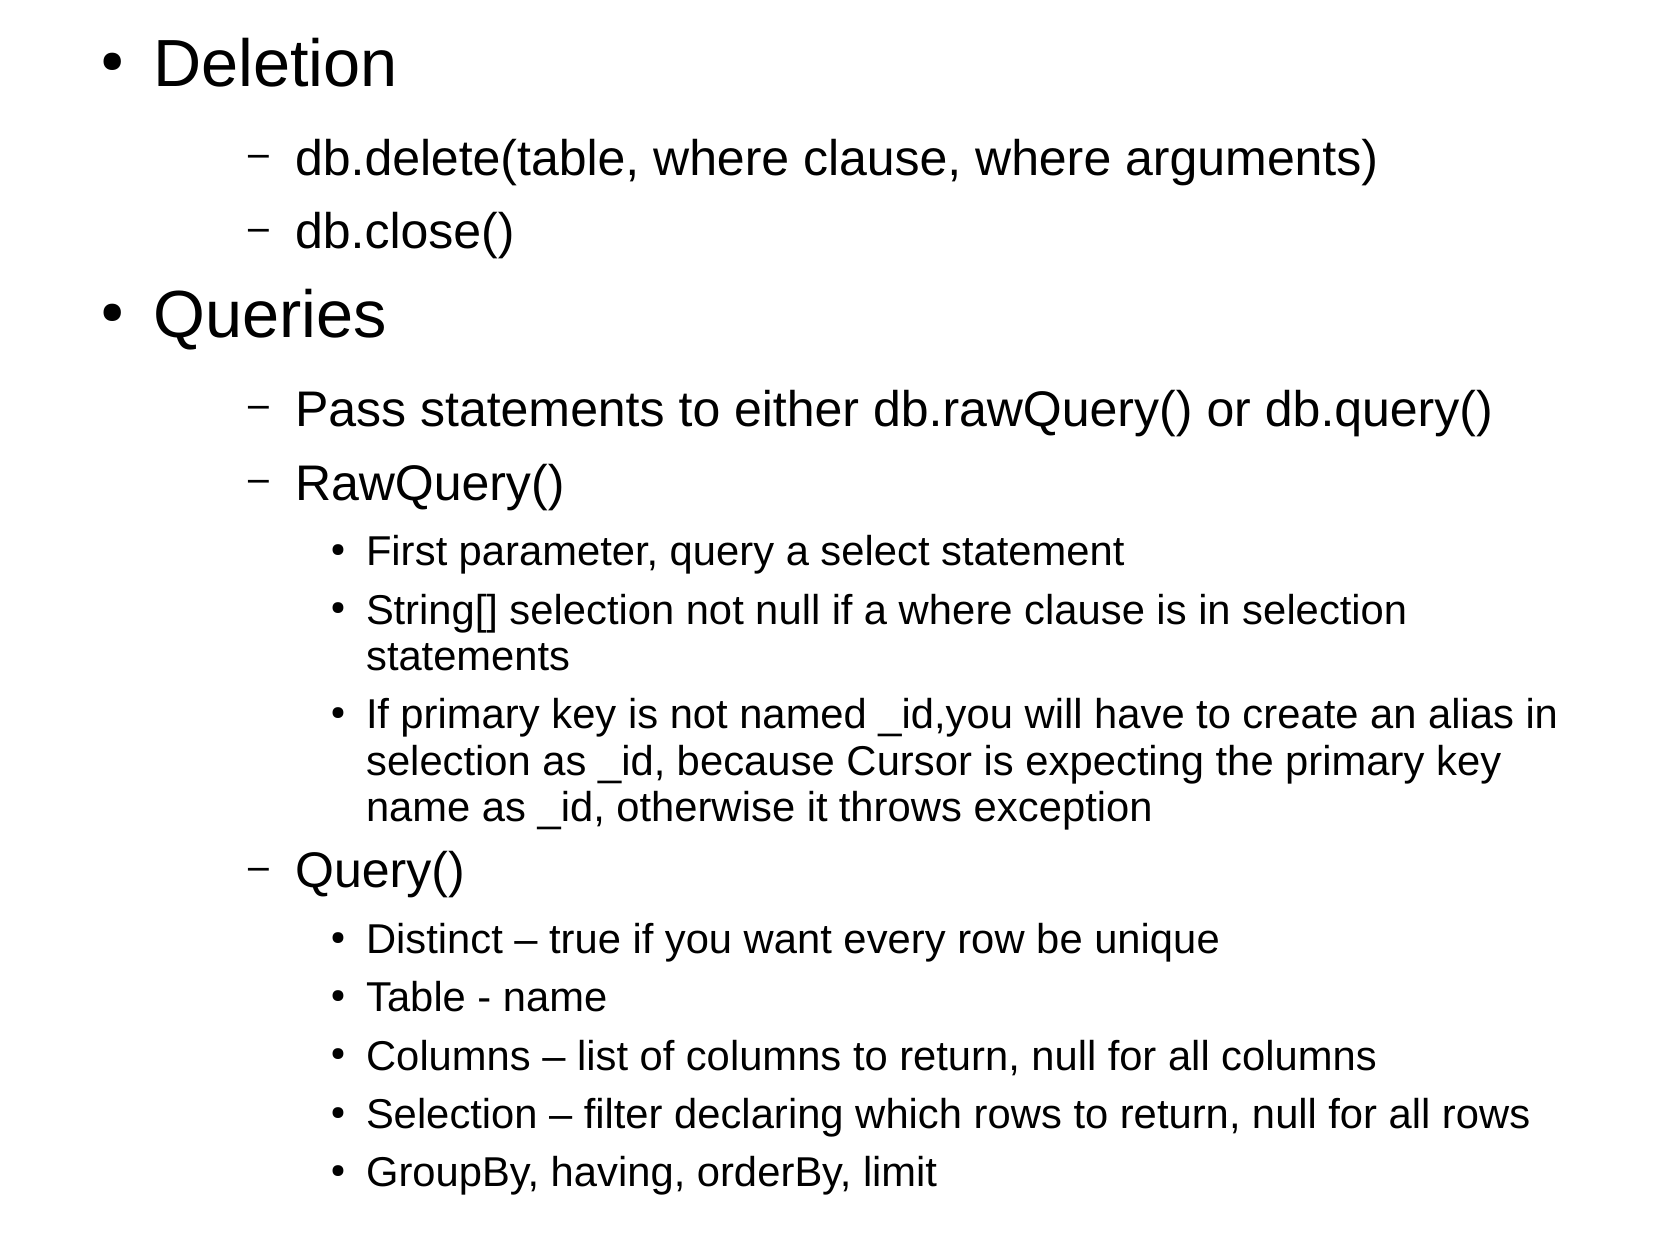

# Deletion
db.delete(table, where clause, where arguments)
db.close()
Queries
Pass statements to either db.rawQuery() or db.query()
RawQuery()
First parameter, query a select statement
String[] selection not null if a where clause is in selection statements
If primary key is not named _id,you will have to create an alias in selection as _id, because Cursor is expecting the primary key name as _id, otherwise it throws exception
Query()
Distinct – true if you want every row be unique
Table - name
Columns – list of columns to return, null for all columns
Selection – filter declaring which rows to return, null for all rows
GroupBy, having, orderBy, limit